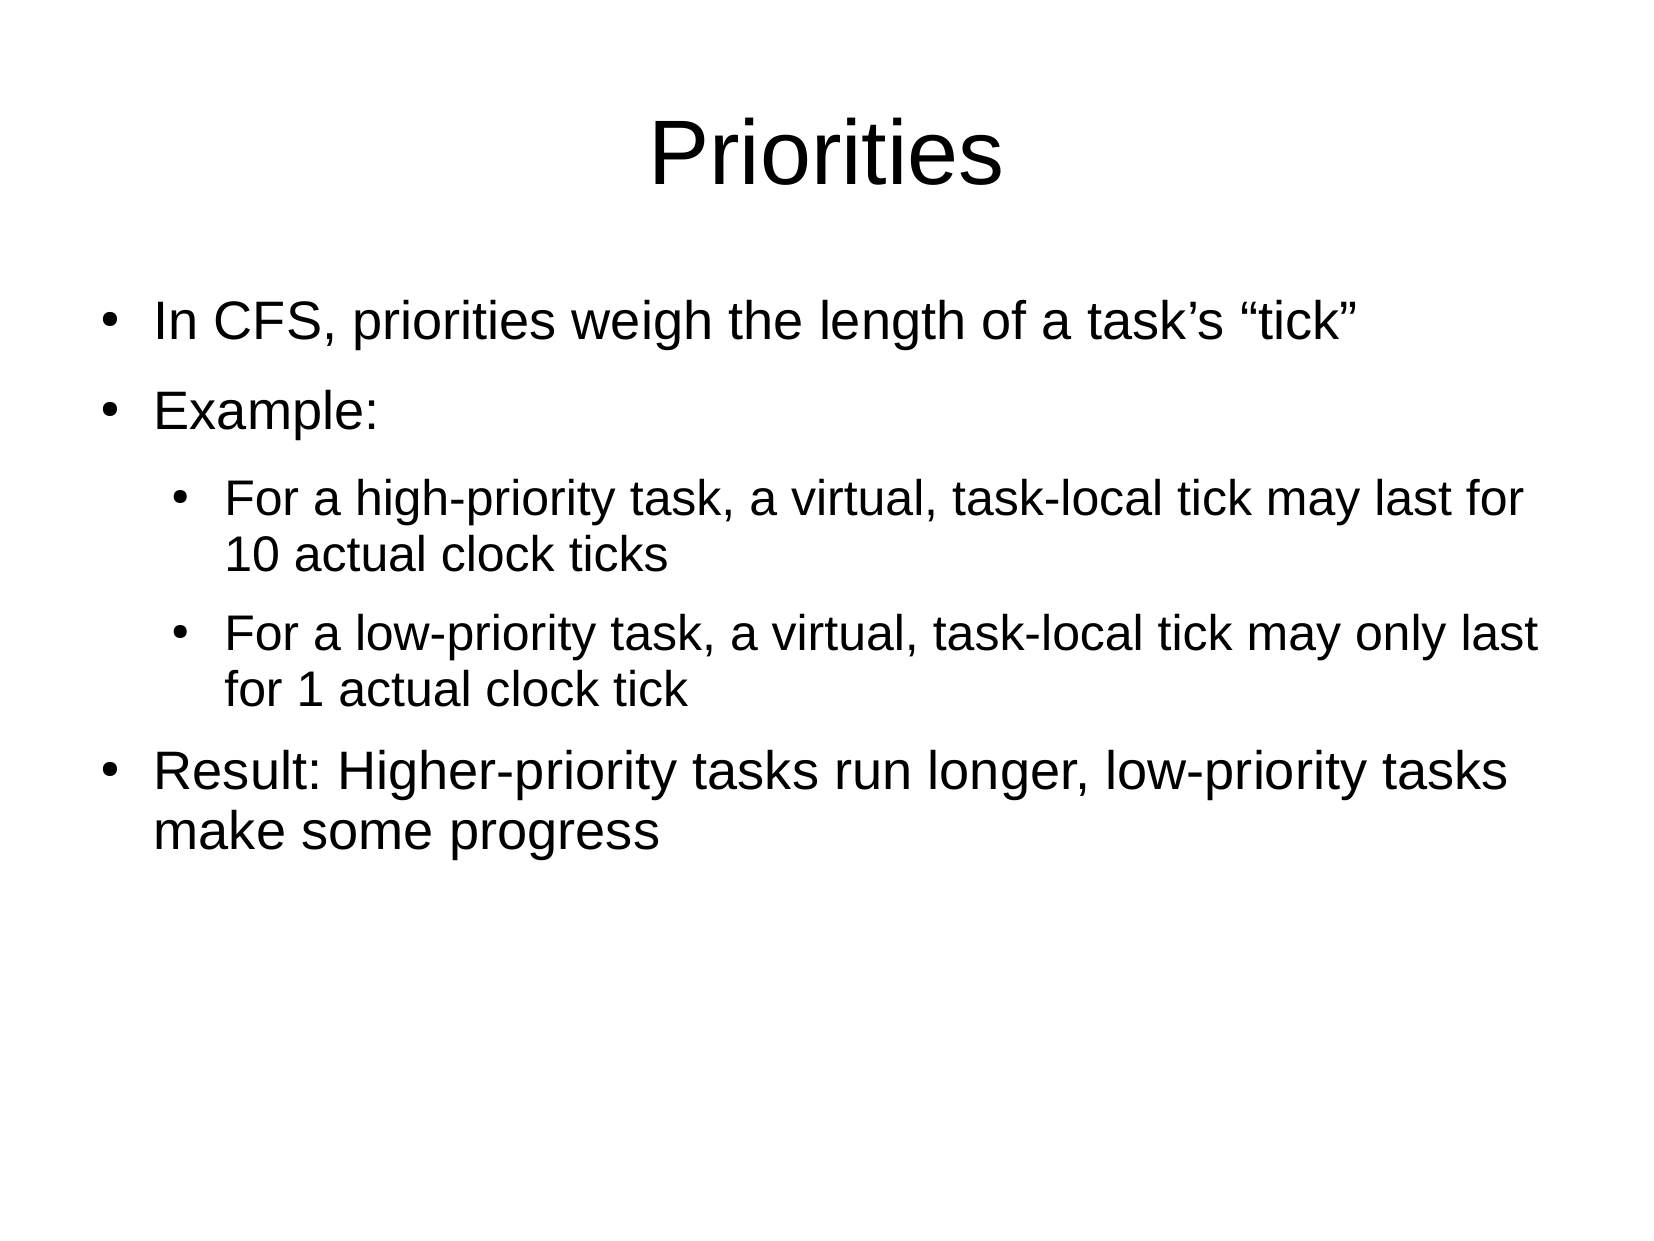

# Priorities
In CFS, priorities weigh the length of a task’s “tick”
Example:
For a high-priority task, a virtual, task-local tick may last for 10 actual clock ticks
For a low-priority task, a virtual, task-local tick may only last for 1 actual clock tick
Result: Higher-priority tasks run longer, low-priority tasks make some progress